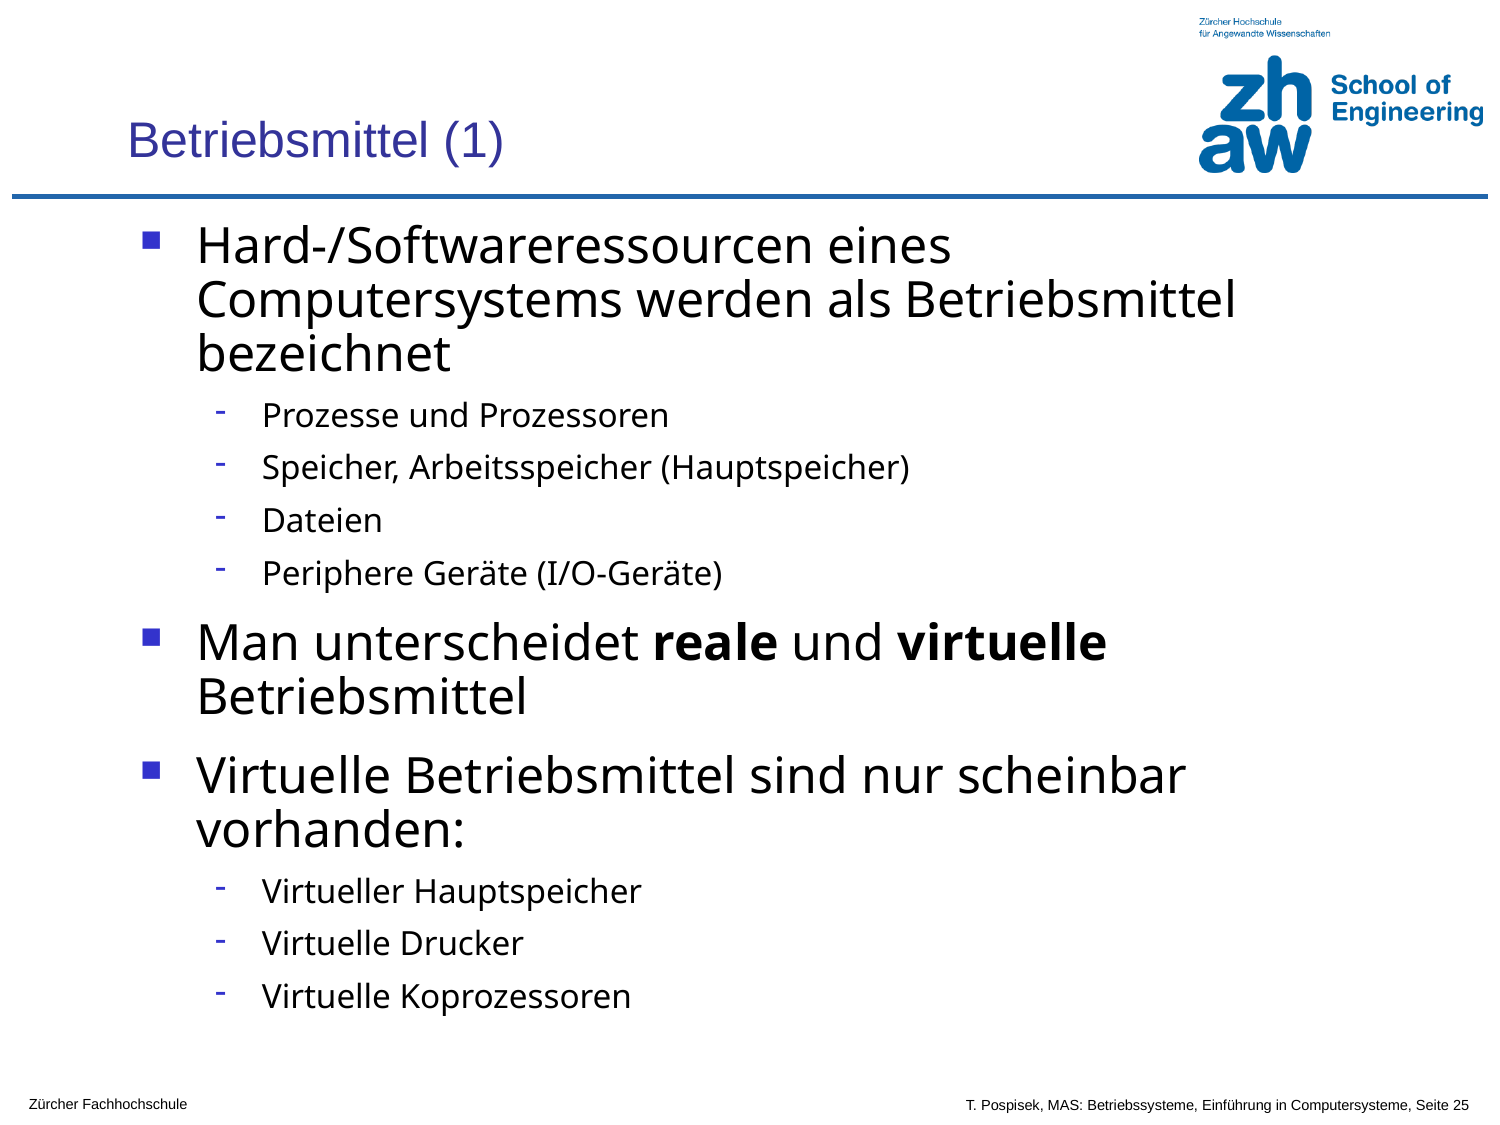

# Betriebsmittel (1)
Hard-/Softwareressourcen eines Computersystems werden als Betriebsmittel bezeichnet
Prozesse und Prozessoren
Speicher, Arbeitsspeicher (Hauptspeicher)
Dateien
Periphere Geräte (I/O-Geräte)
Man unterscheidet reale und virtuelle Betriebsmittel
Virtuelle Betriebsmittel sind nur scheinbar vorhanden:
Virtueller Hauptspeicher
Virtuelle Drucker
Virtuelle Koprozessoren